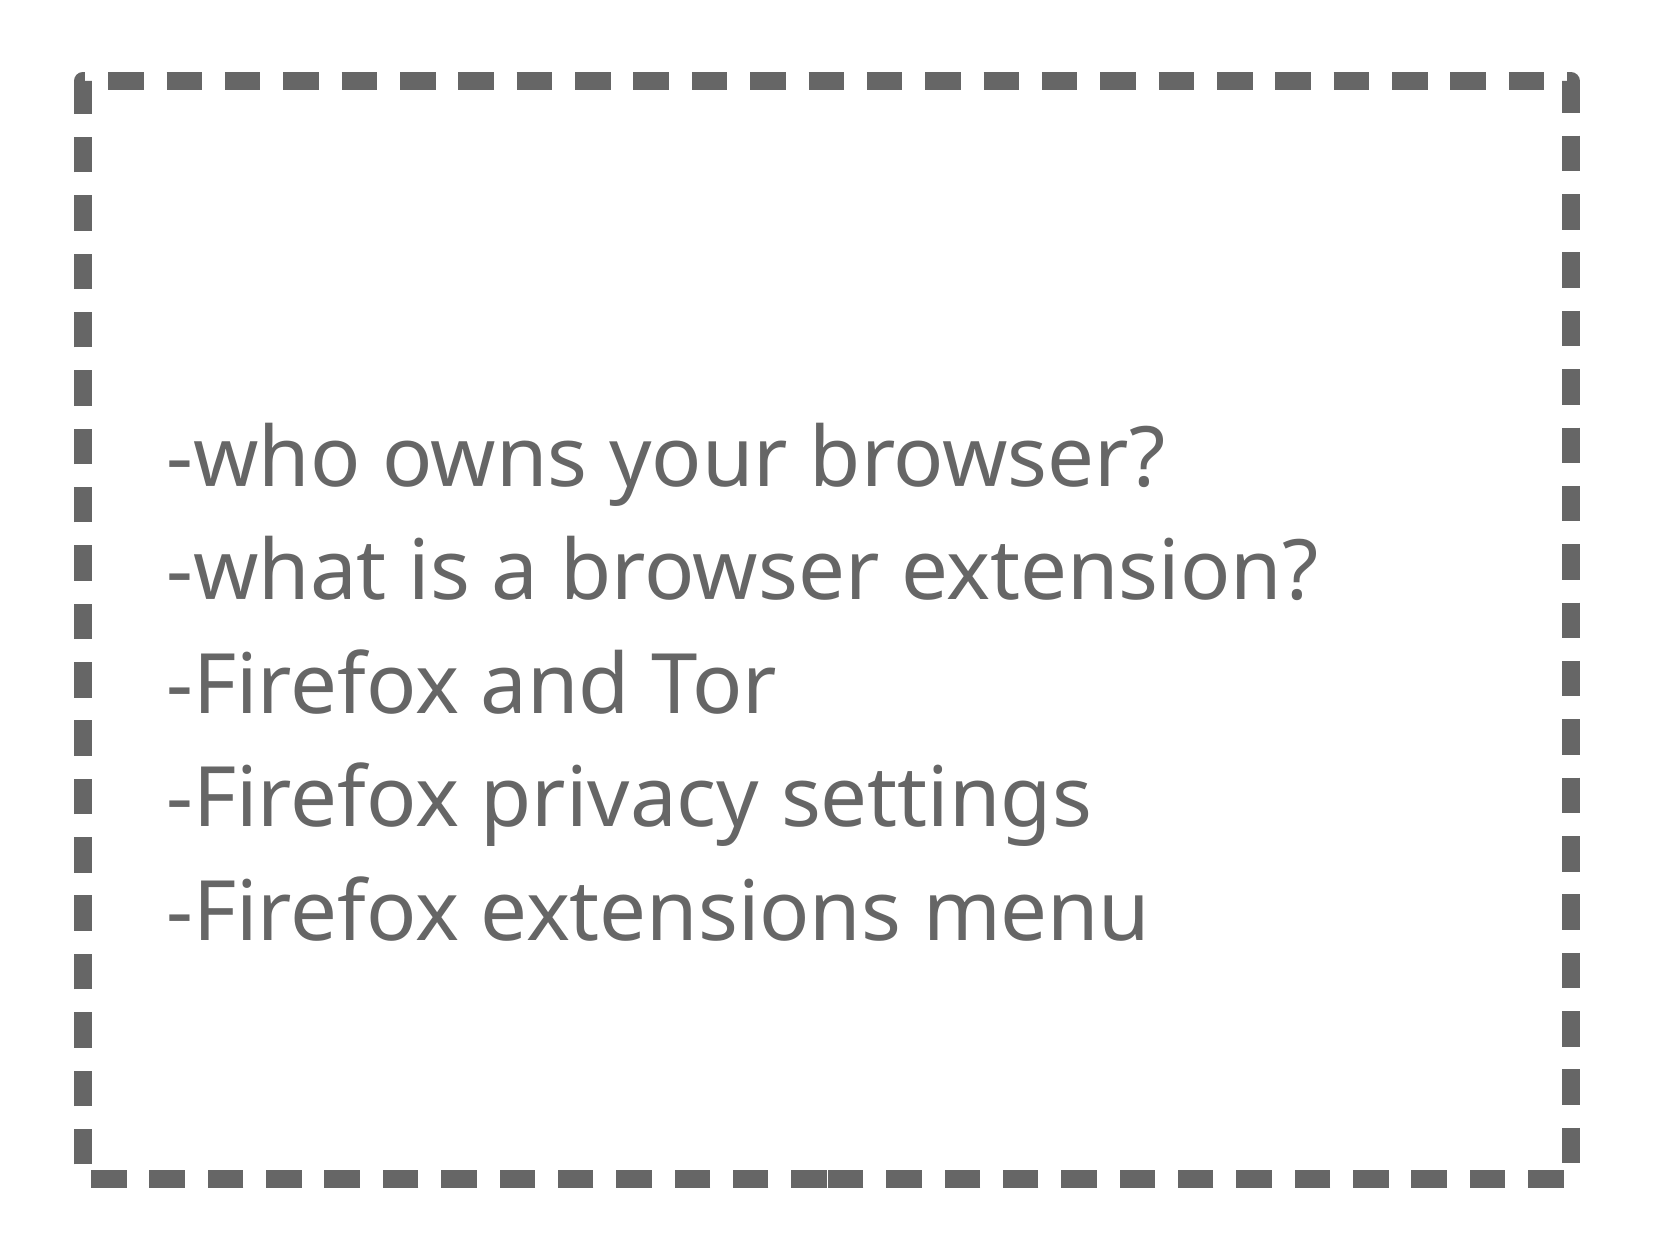

# -who owns your browser?
	-what is a browser extension?
	-Firefox and Tor
	-Firefox privacy settings
	-Firefox extensions menu